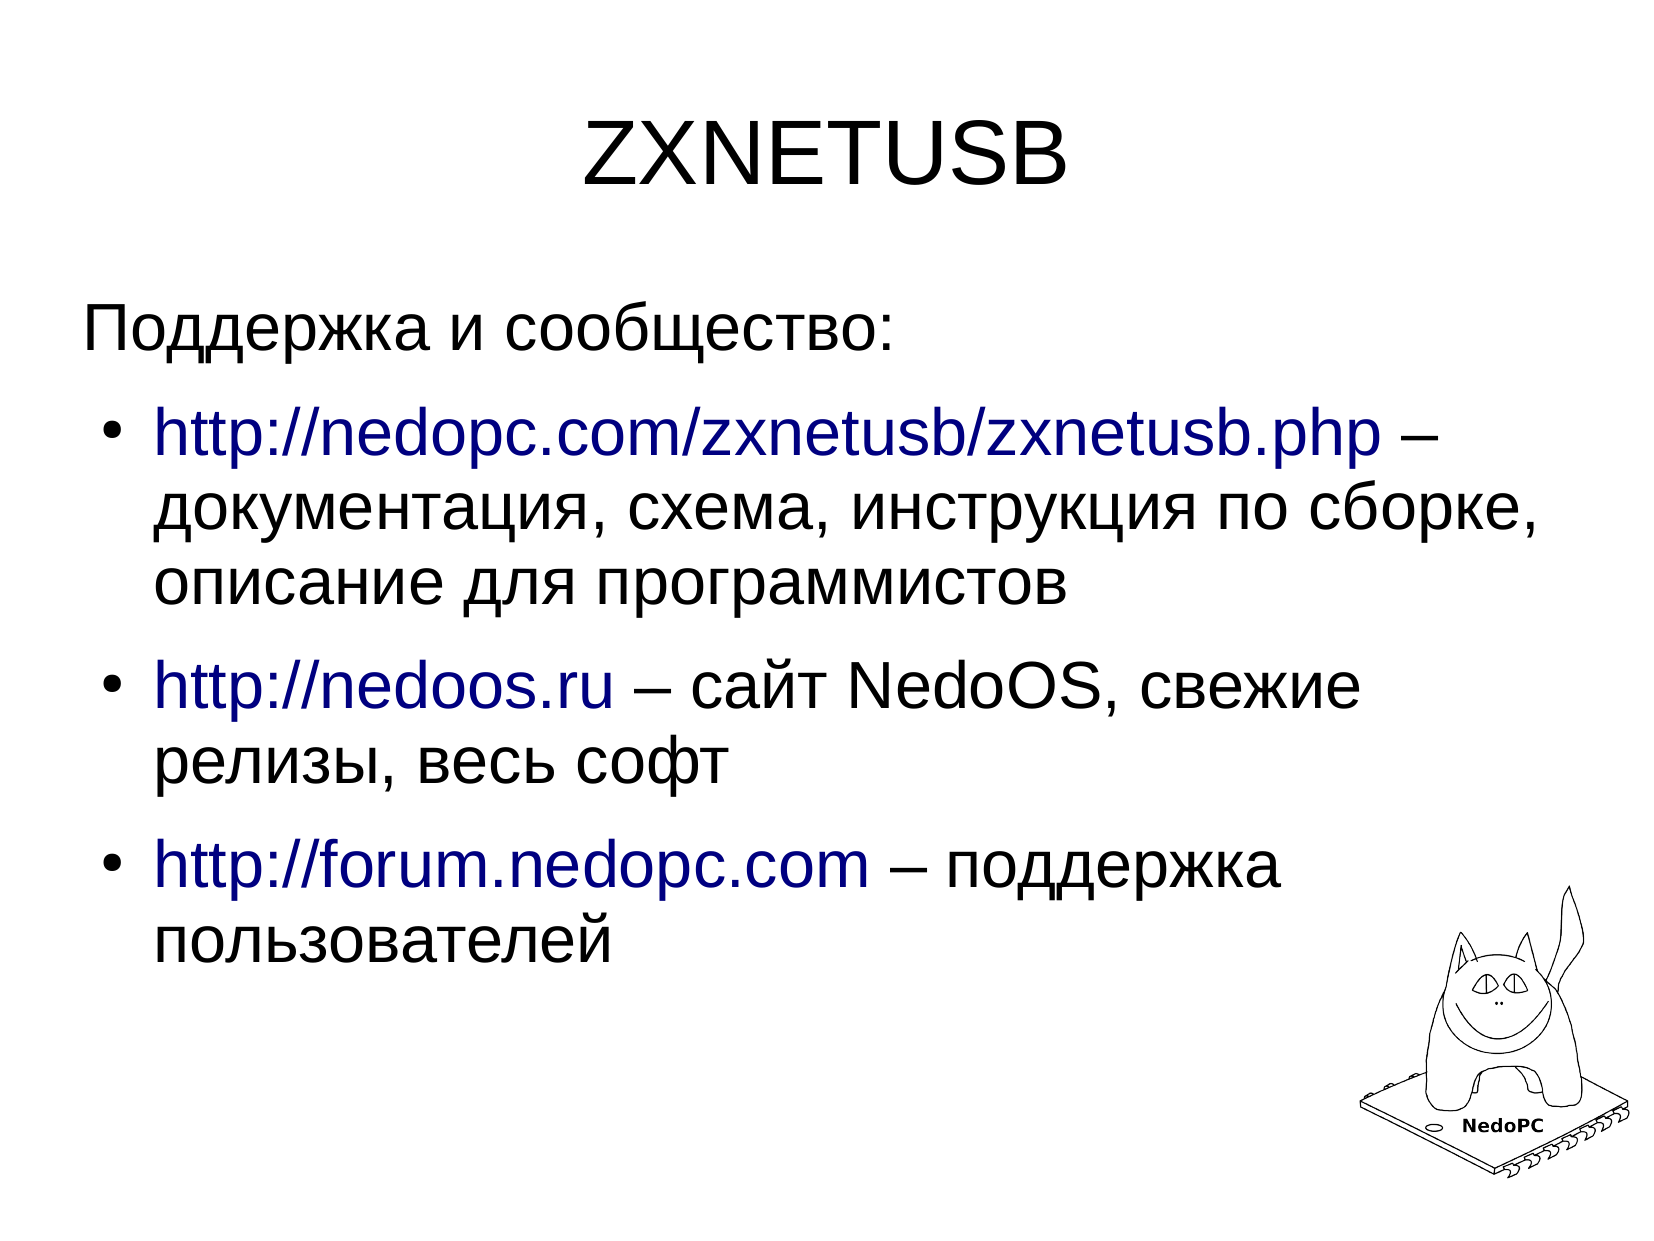

# ZXNETUSB
Поддержка и сообщество:
http://nedopc.com/zxnetusb/zxnetusb.php – документация, схема, инструкция по сборке, описание для программистов
http://nedoos.ru – сайт NedoOS, свежие релизы, весь софт
http://forum.nedopc.com – поддержка пользователей